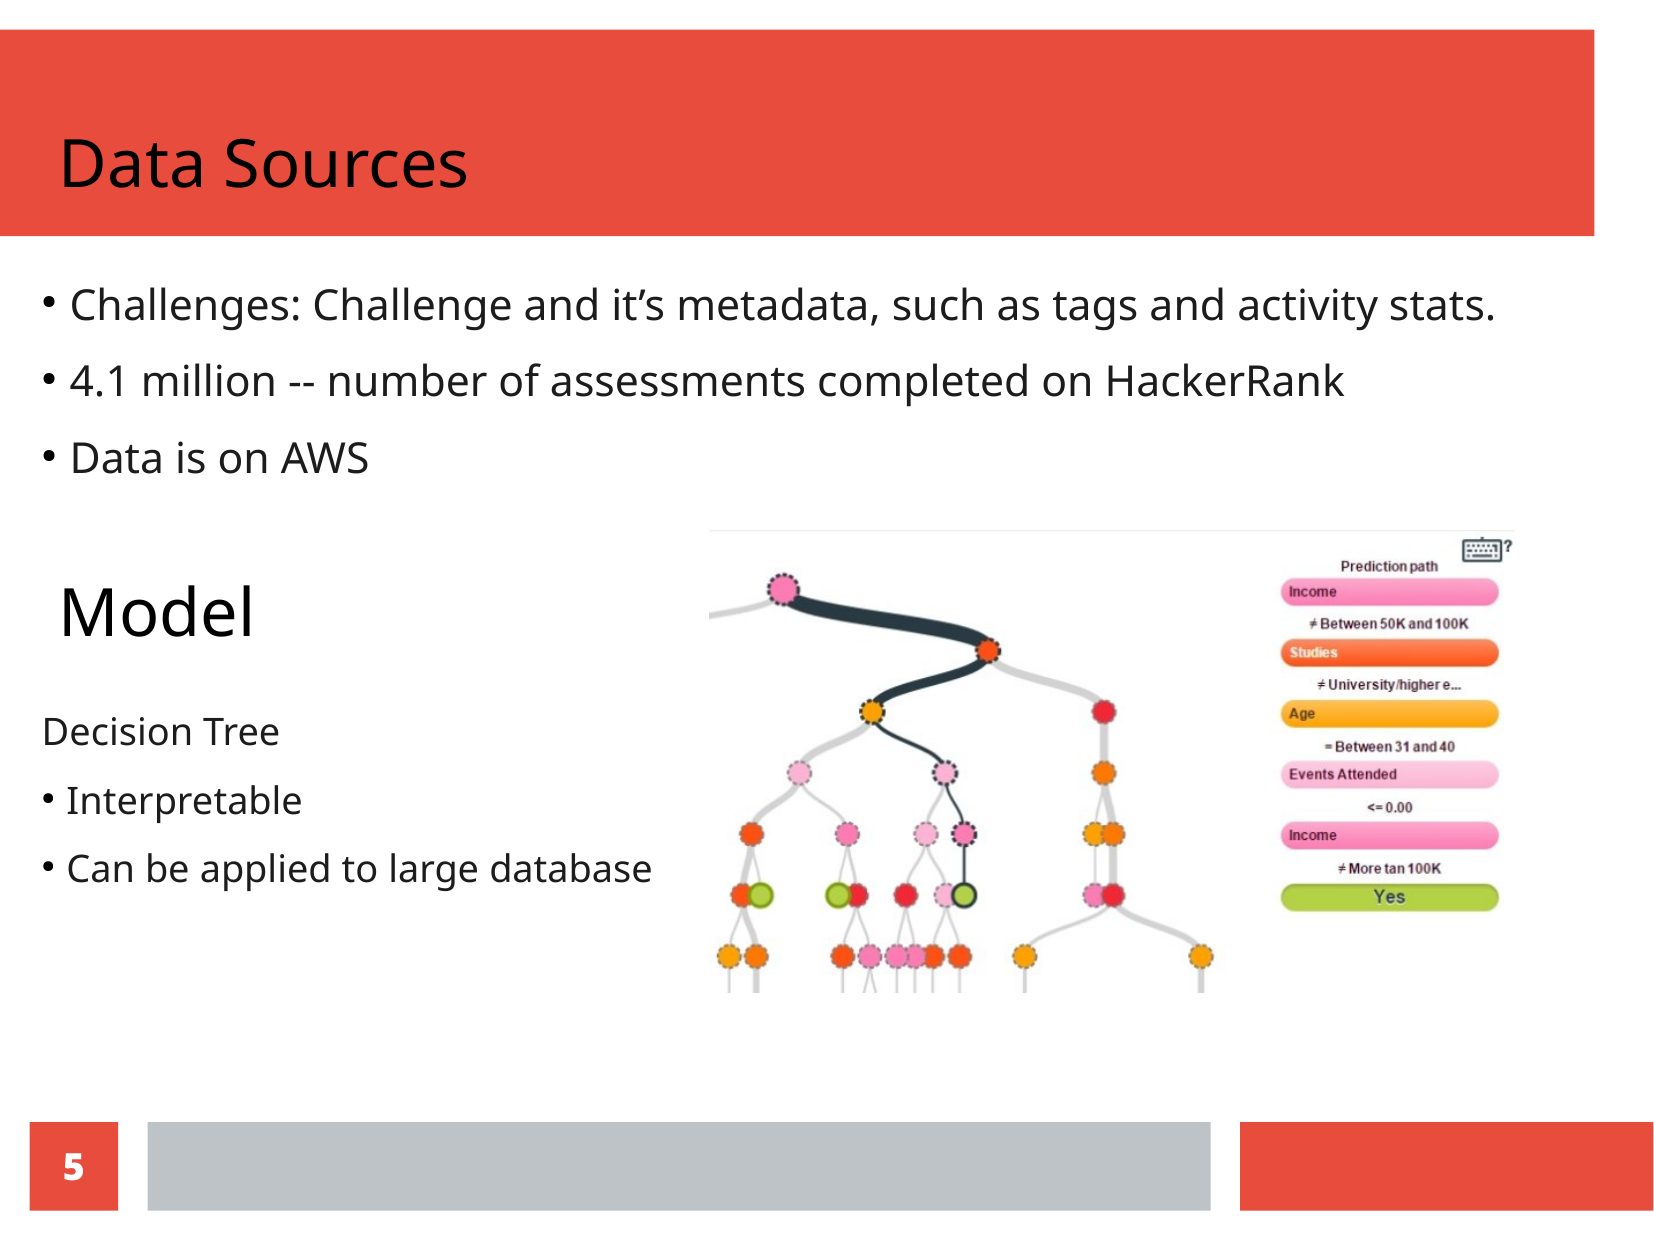

# Data Sources
Challenges: Challenge and it’s metadata, such as tags and activity stats.
4.1 million -- number of assessments completed on HackerRank
Data is on AWS
Model
Decision Tree
Interpretable
Can be applied to large database
5